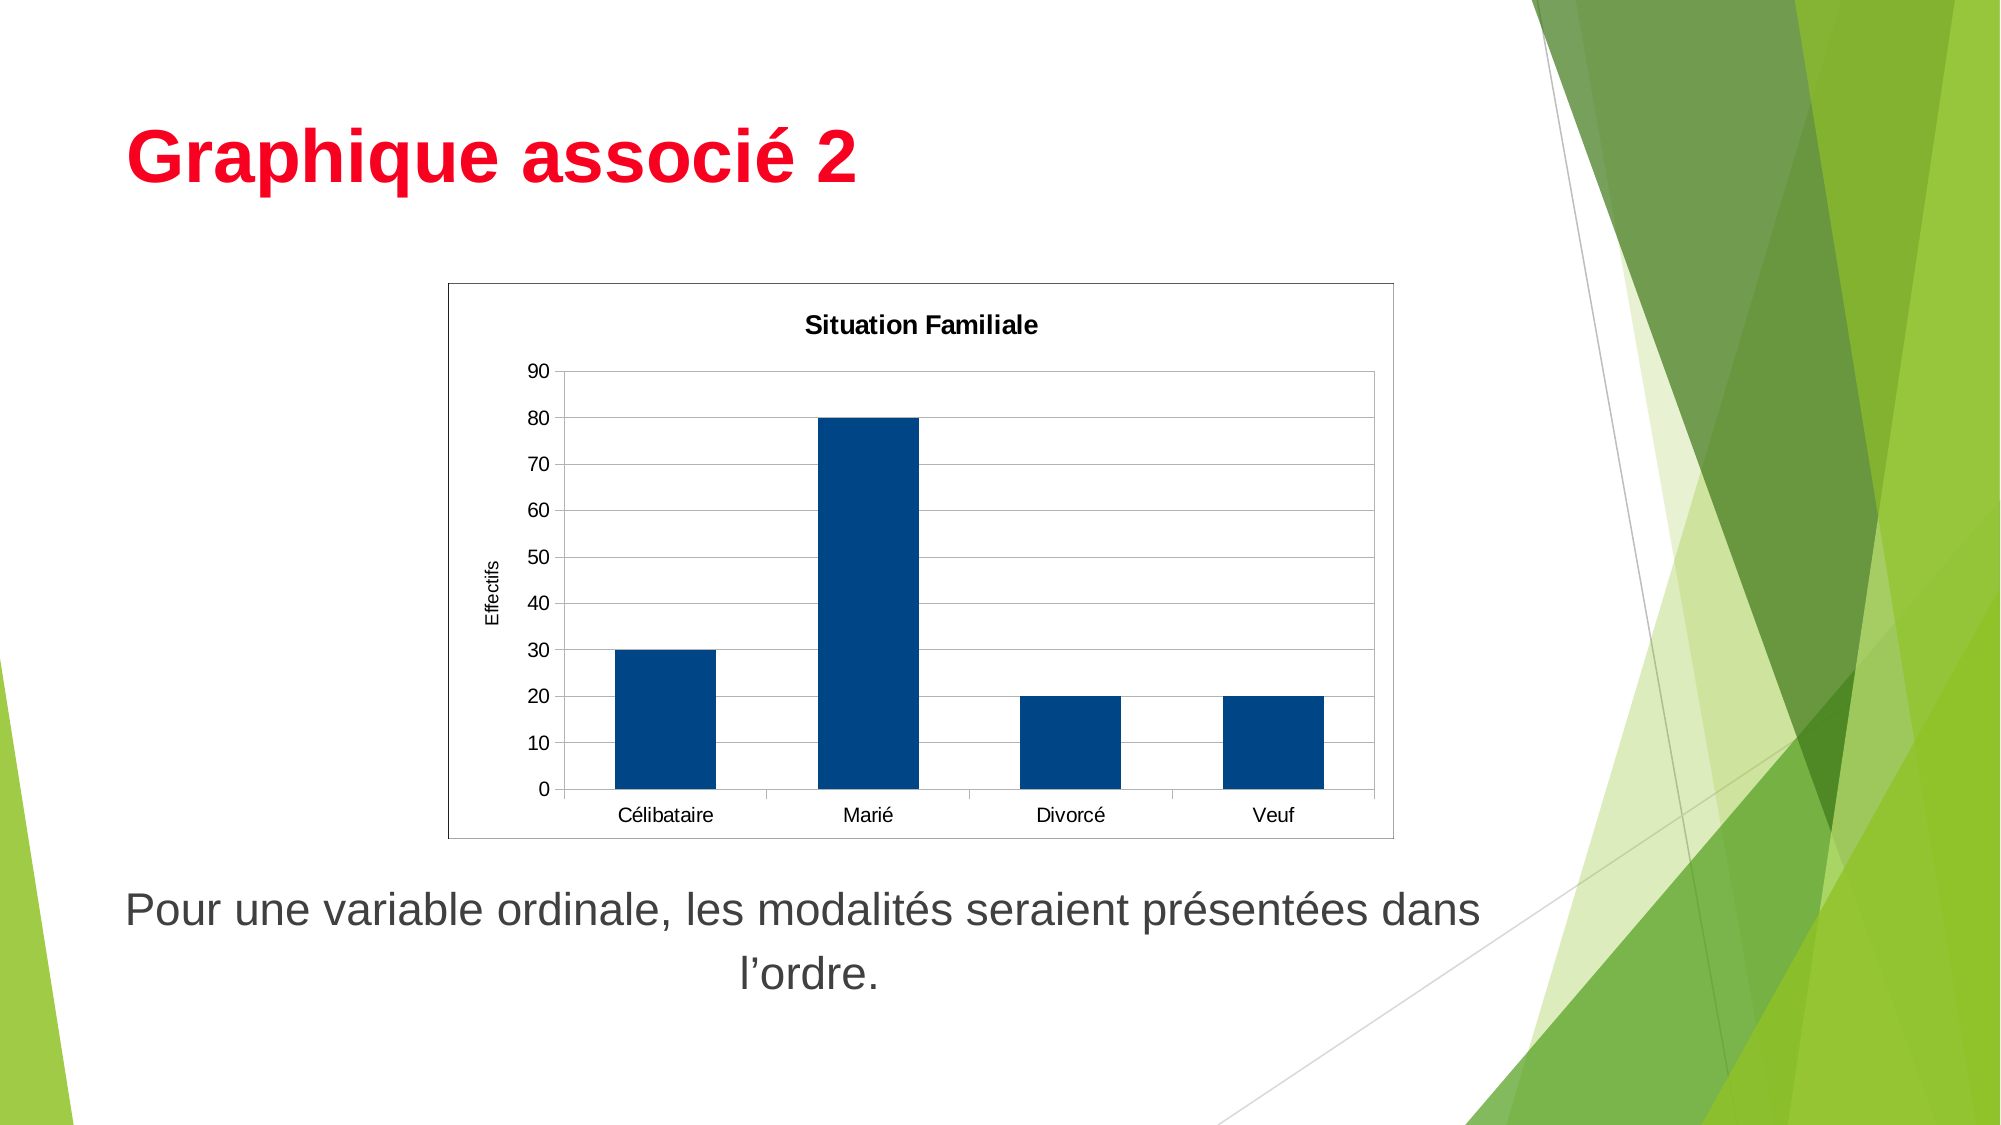

# Graphique associé 2
### Chart: Situation Familiale
| Category | Effectifs |
|---|---|
| Célibataire | 30.0 |
| Marié | 80.0 |
| Divorcé | 20.0 |
| Veuf | 20.0 |Pour une variable ordinale, les modalités seraient présentées dans
l’ordre.